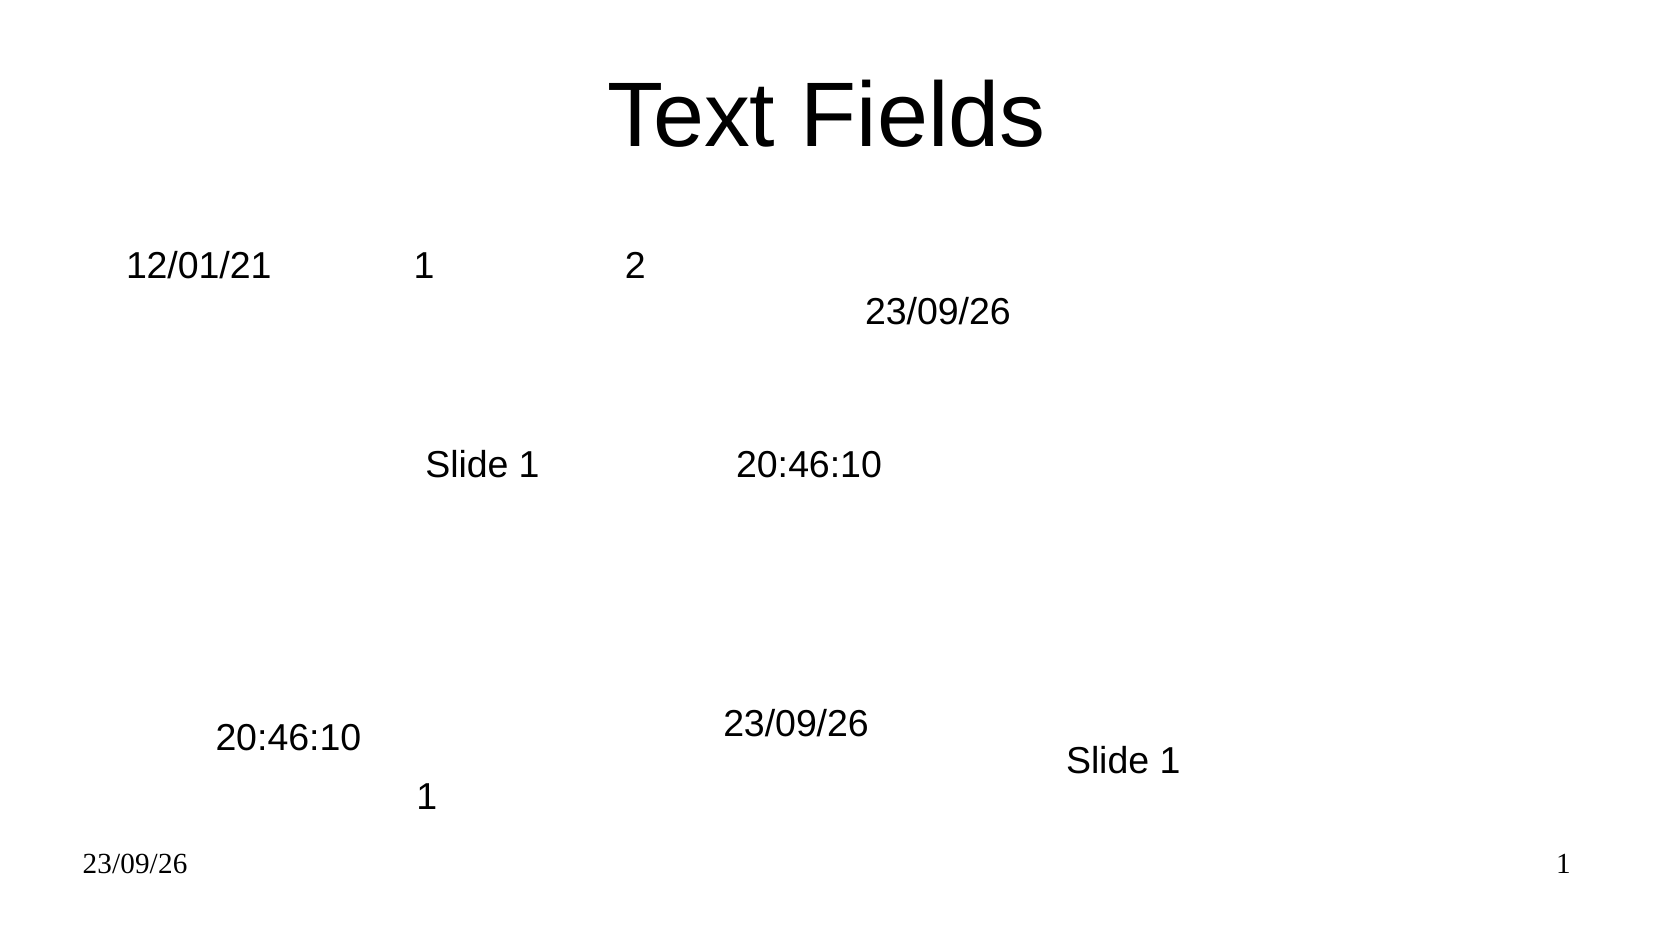

# Text Fields
12/01/21
2
<slide-name>
01:45:48
1